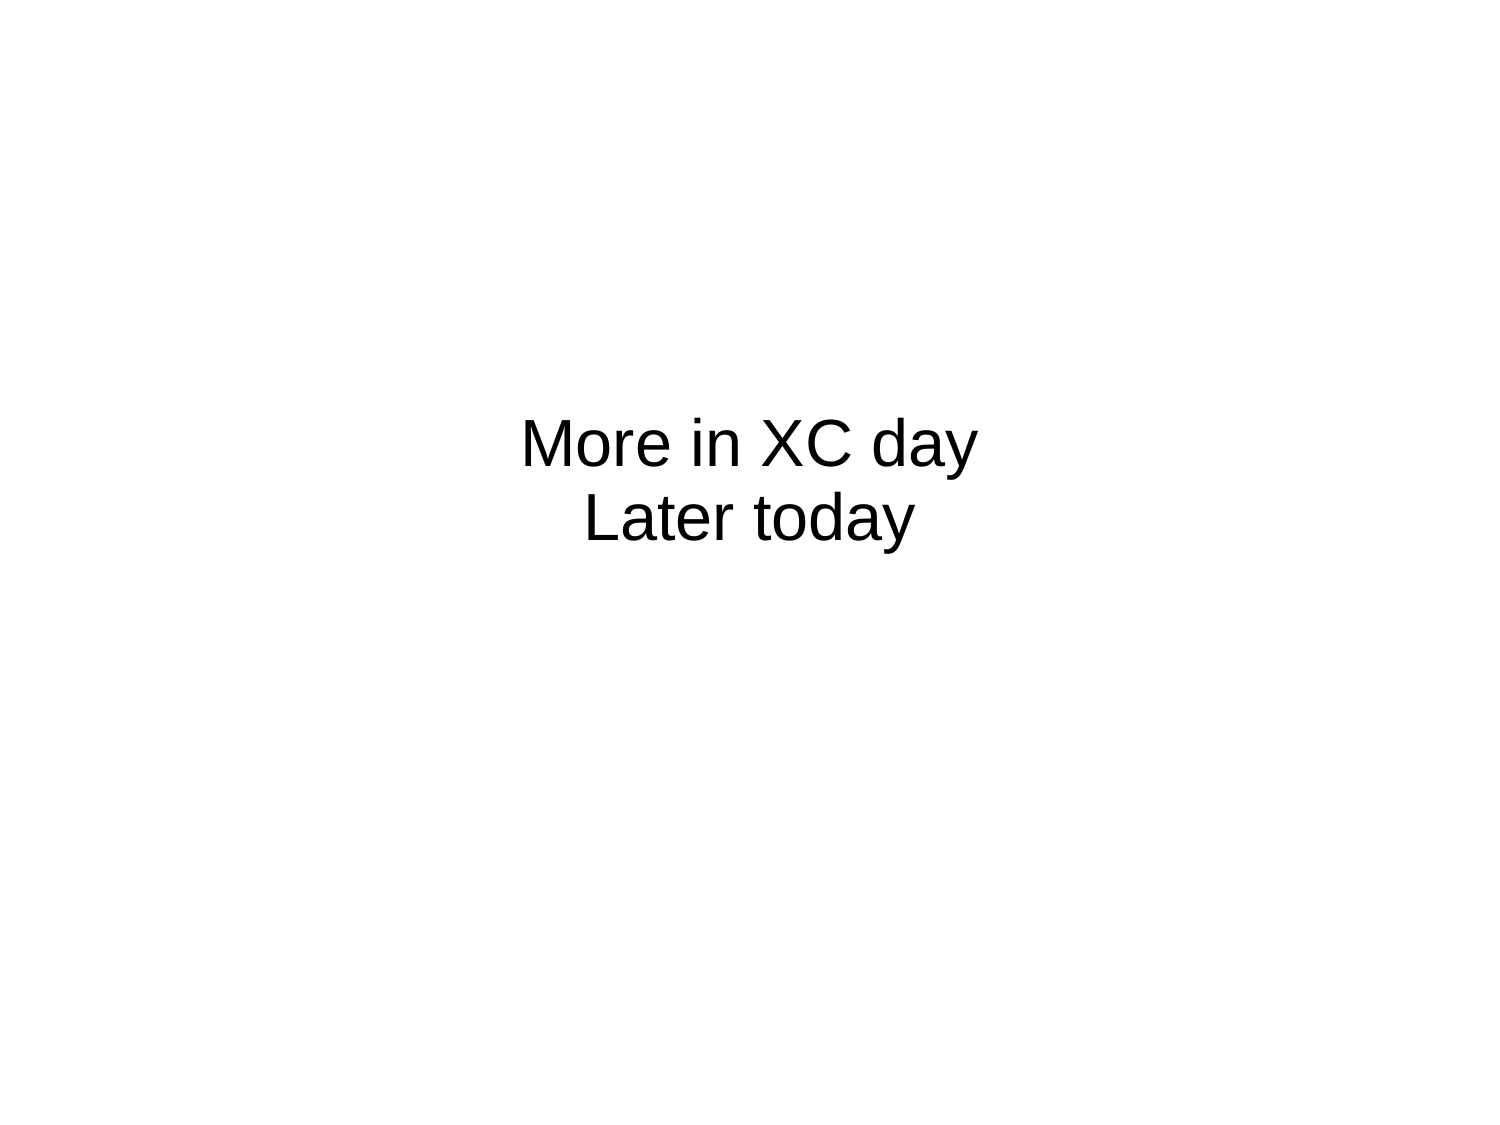

# More in XC day
Later today